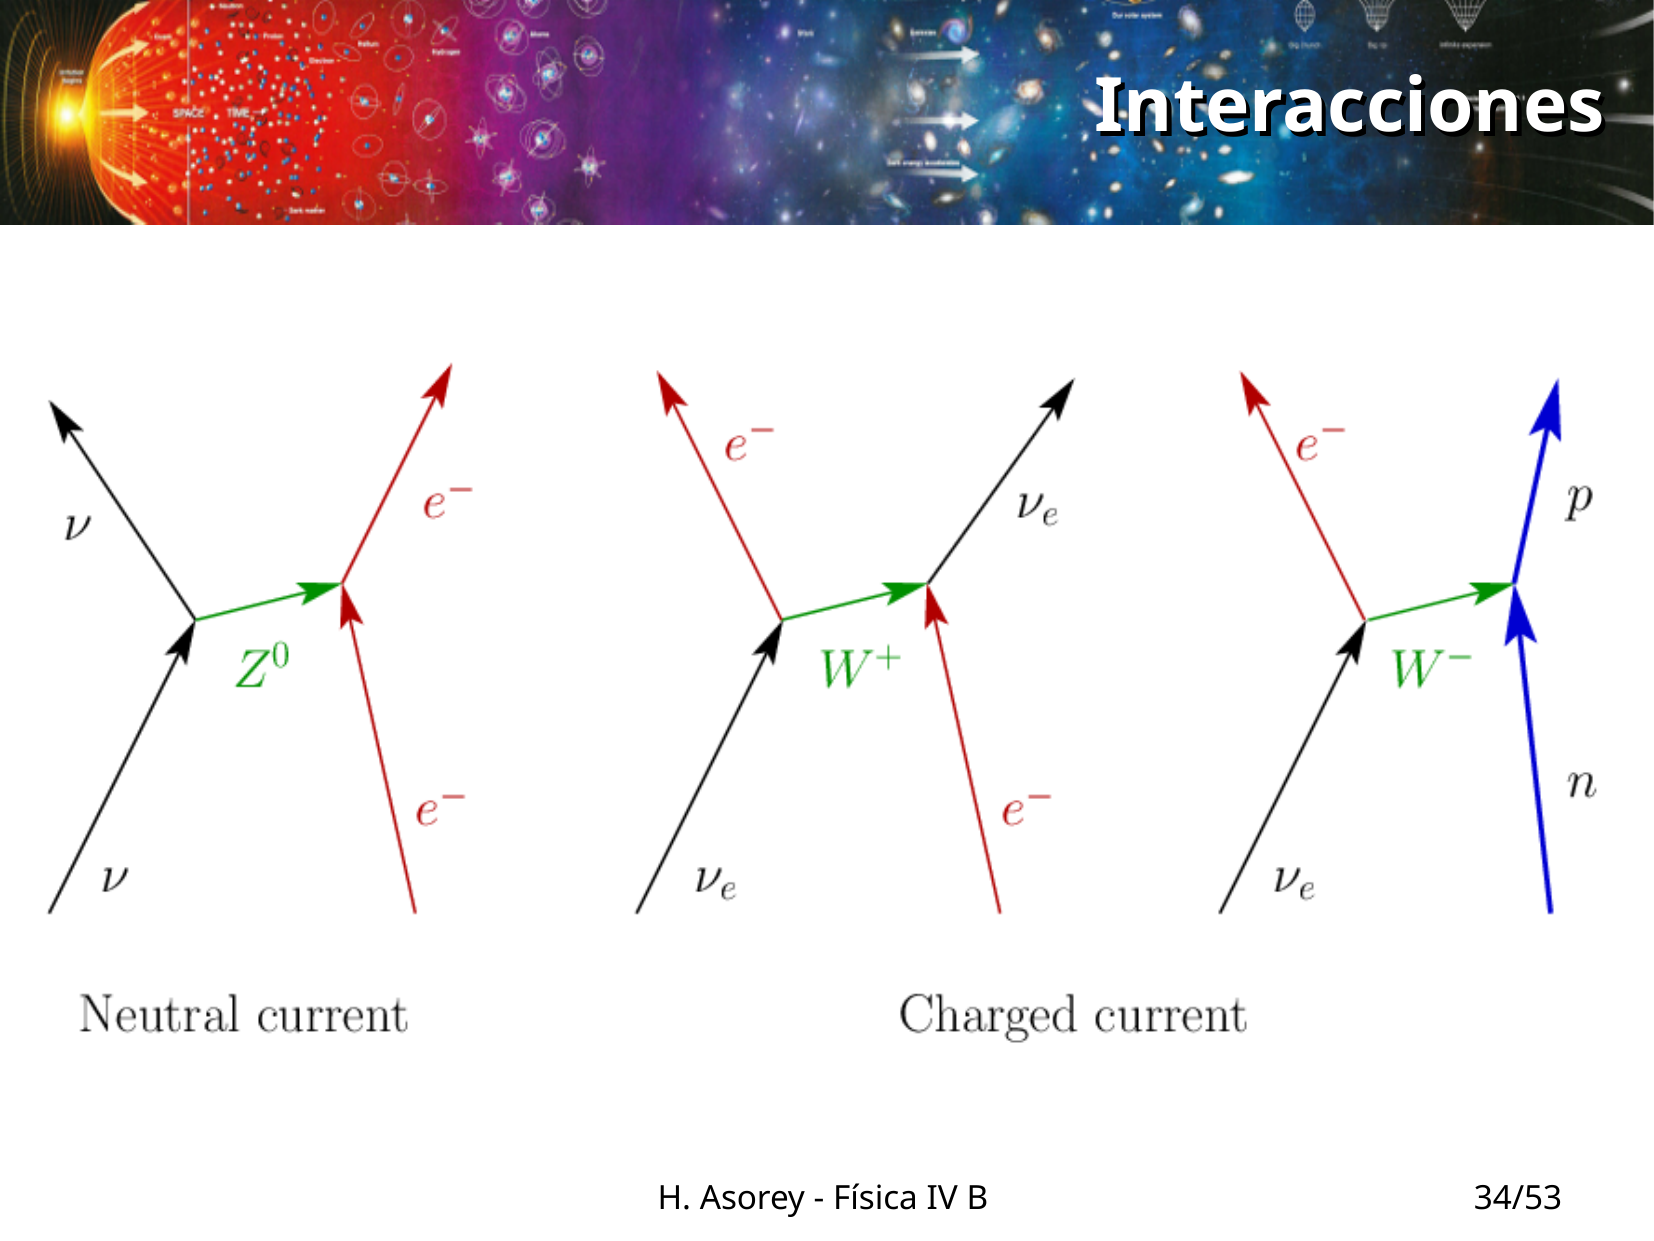

# Interacciones
H. Asorey - Física IV B
34